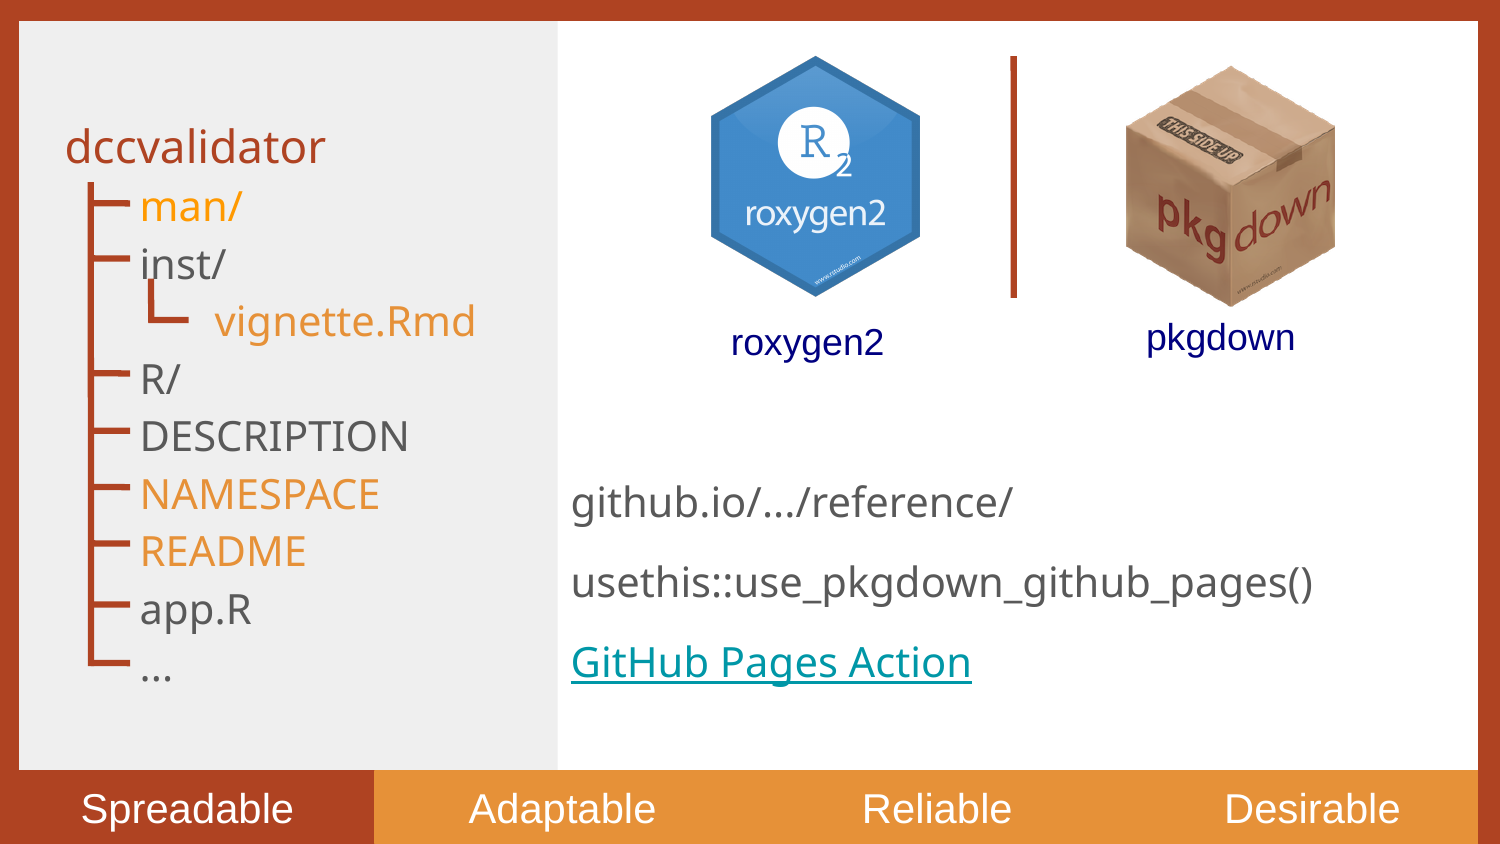

pkgdown
roxygen2
pkgdown
dccvalidator
man/
inst/
	vignette.Rmd
R/
DESCRIPTION
NAMESPACE
README
app.R
...
github.io/.../reference/
usethis::use_pkgdown_github_pages()
GitHub Pages Action
Spreadable
Adaptable
Reliable
Desirable